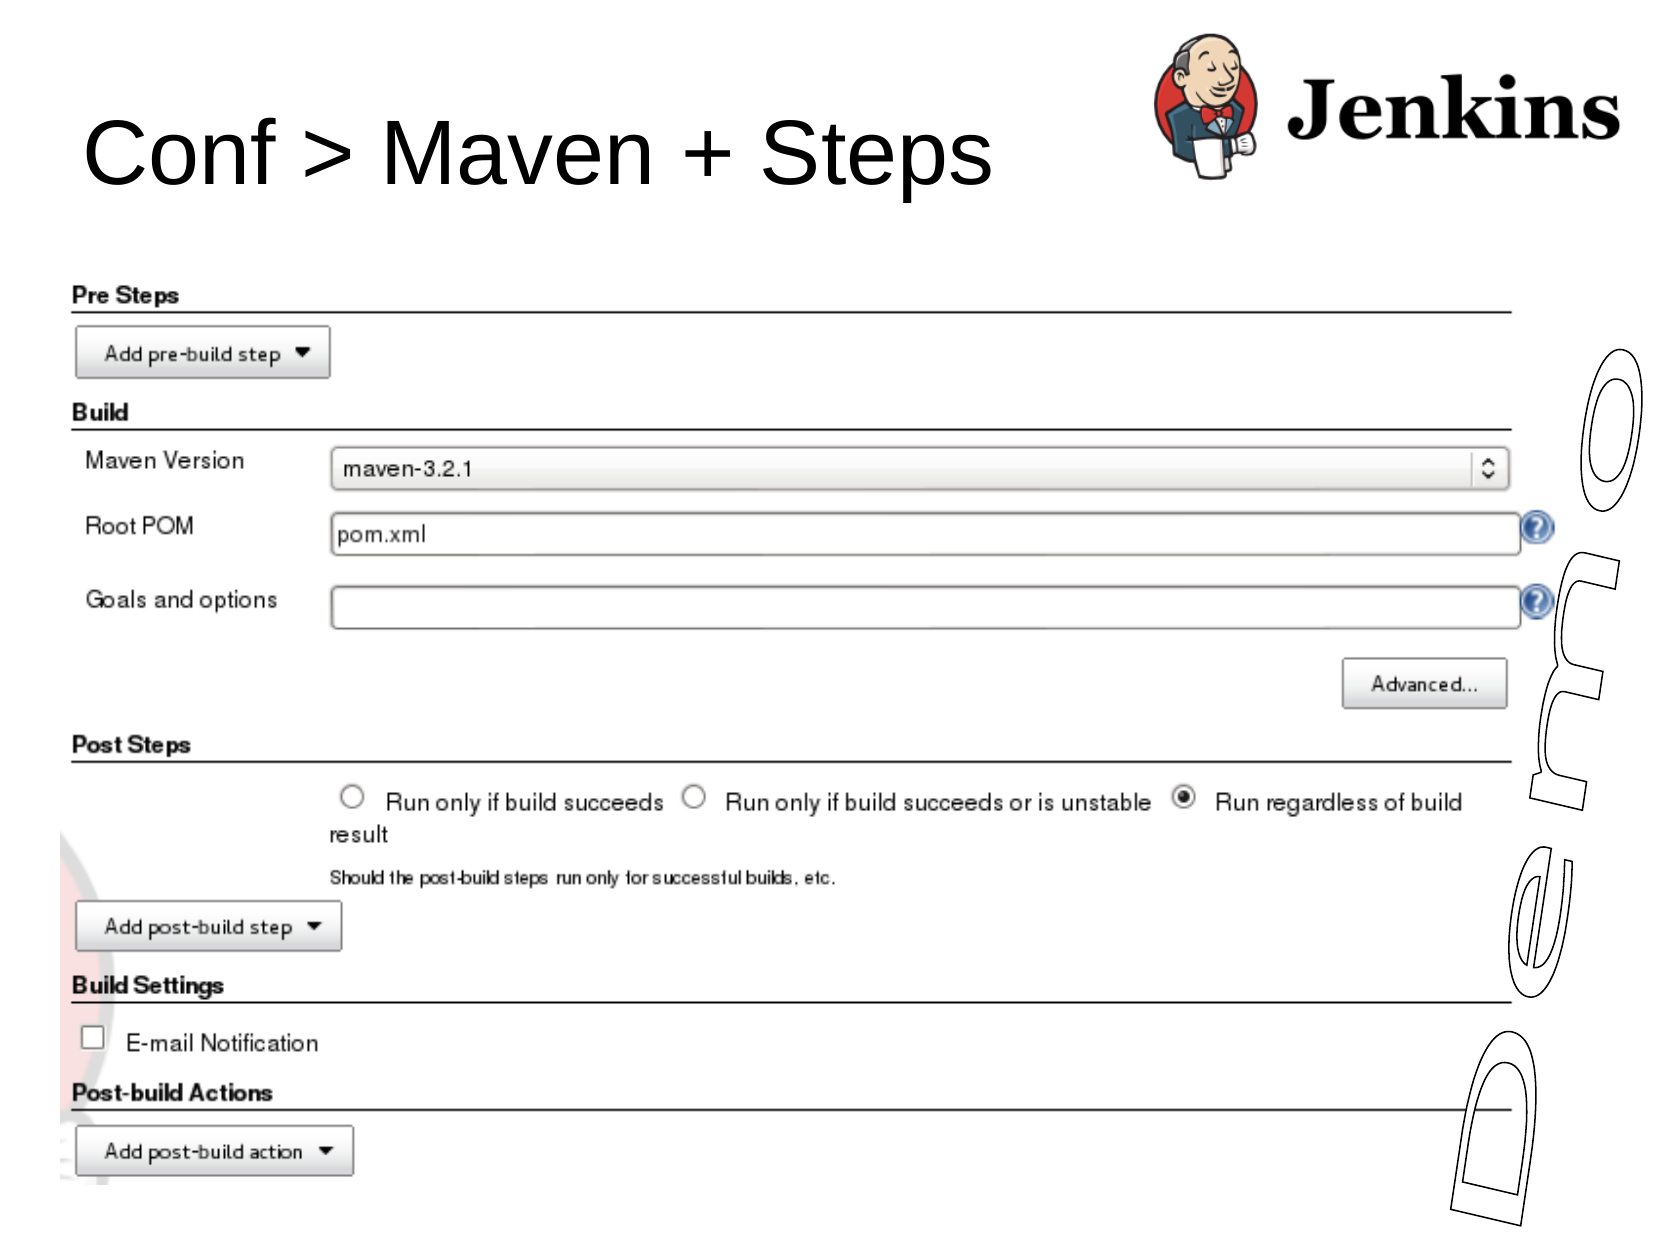

# Conf > Maven + Steps
Demo